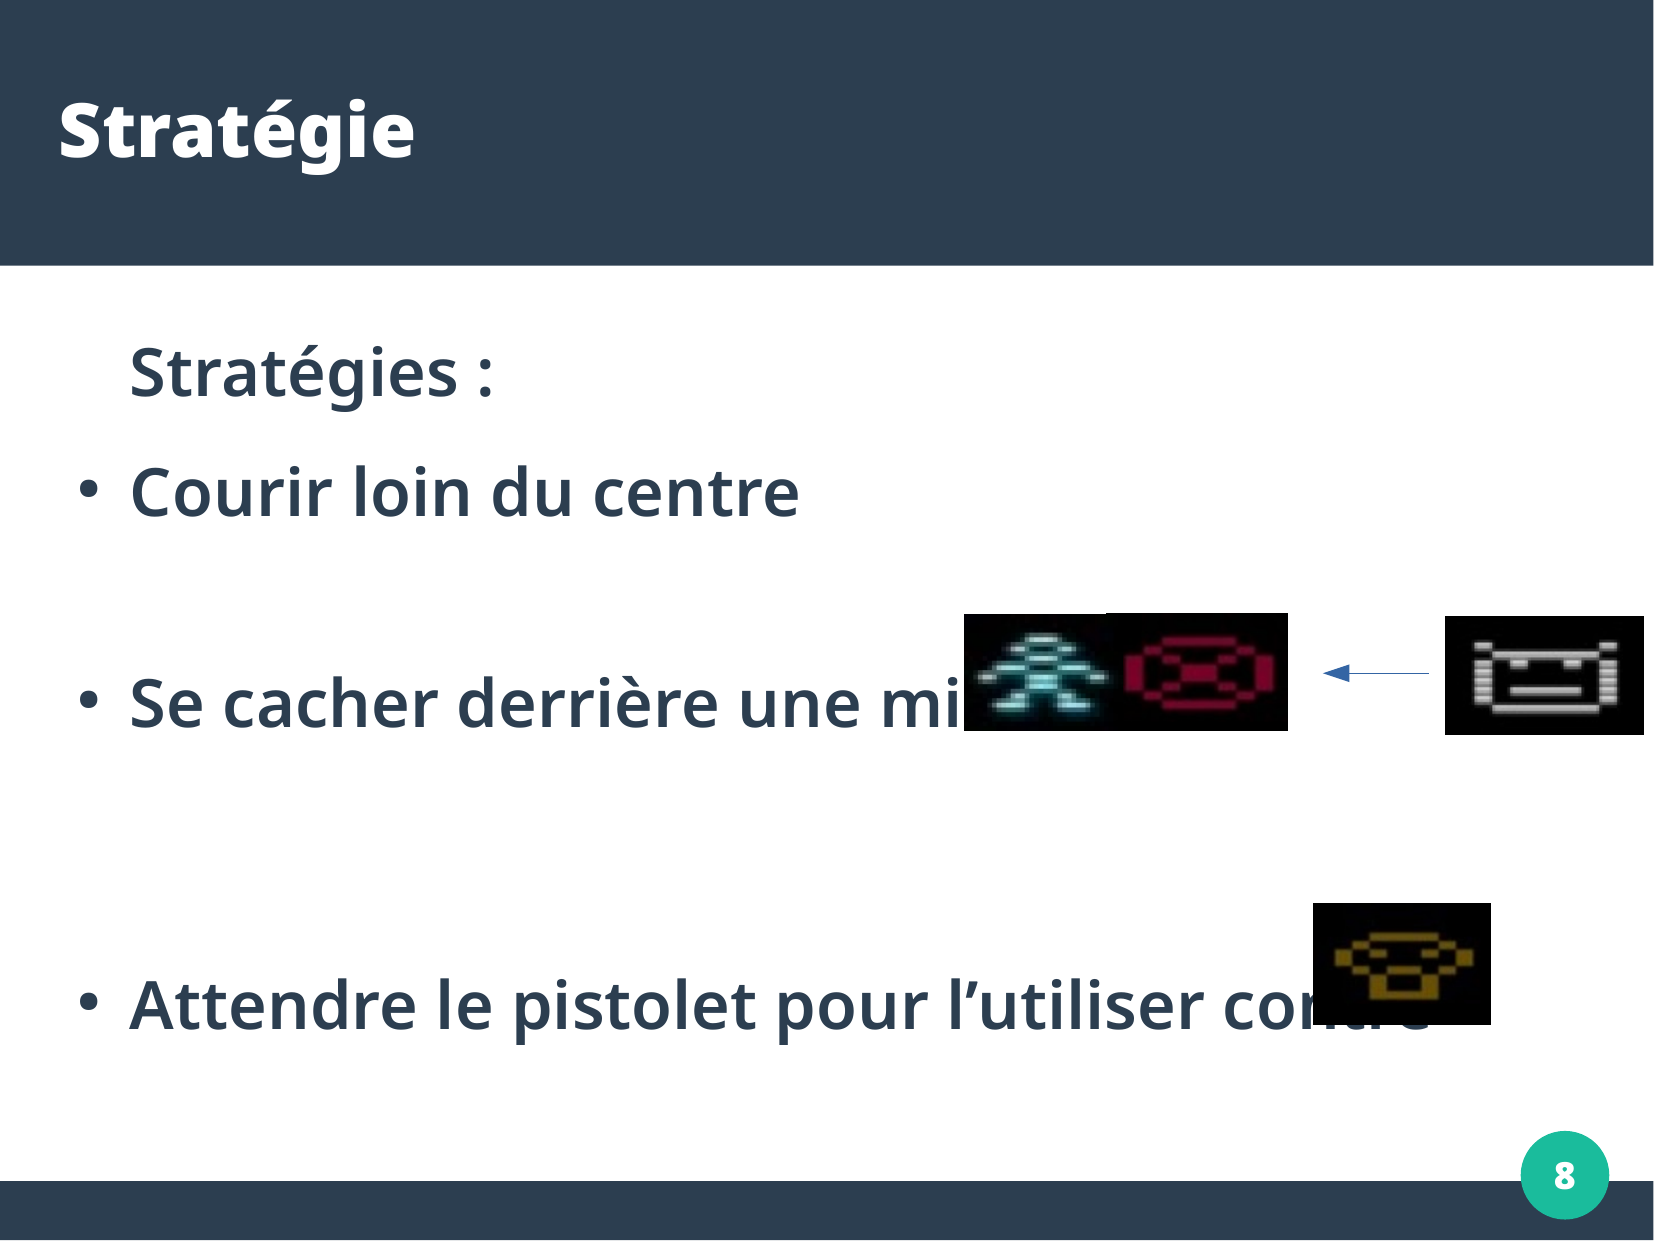

# Stratégie
Stratégies :
Courir loin du centre
Se cacher derrière une mine
Attendre le pistolet pour l’utiliser contre
8